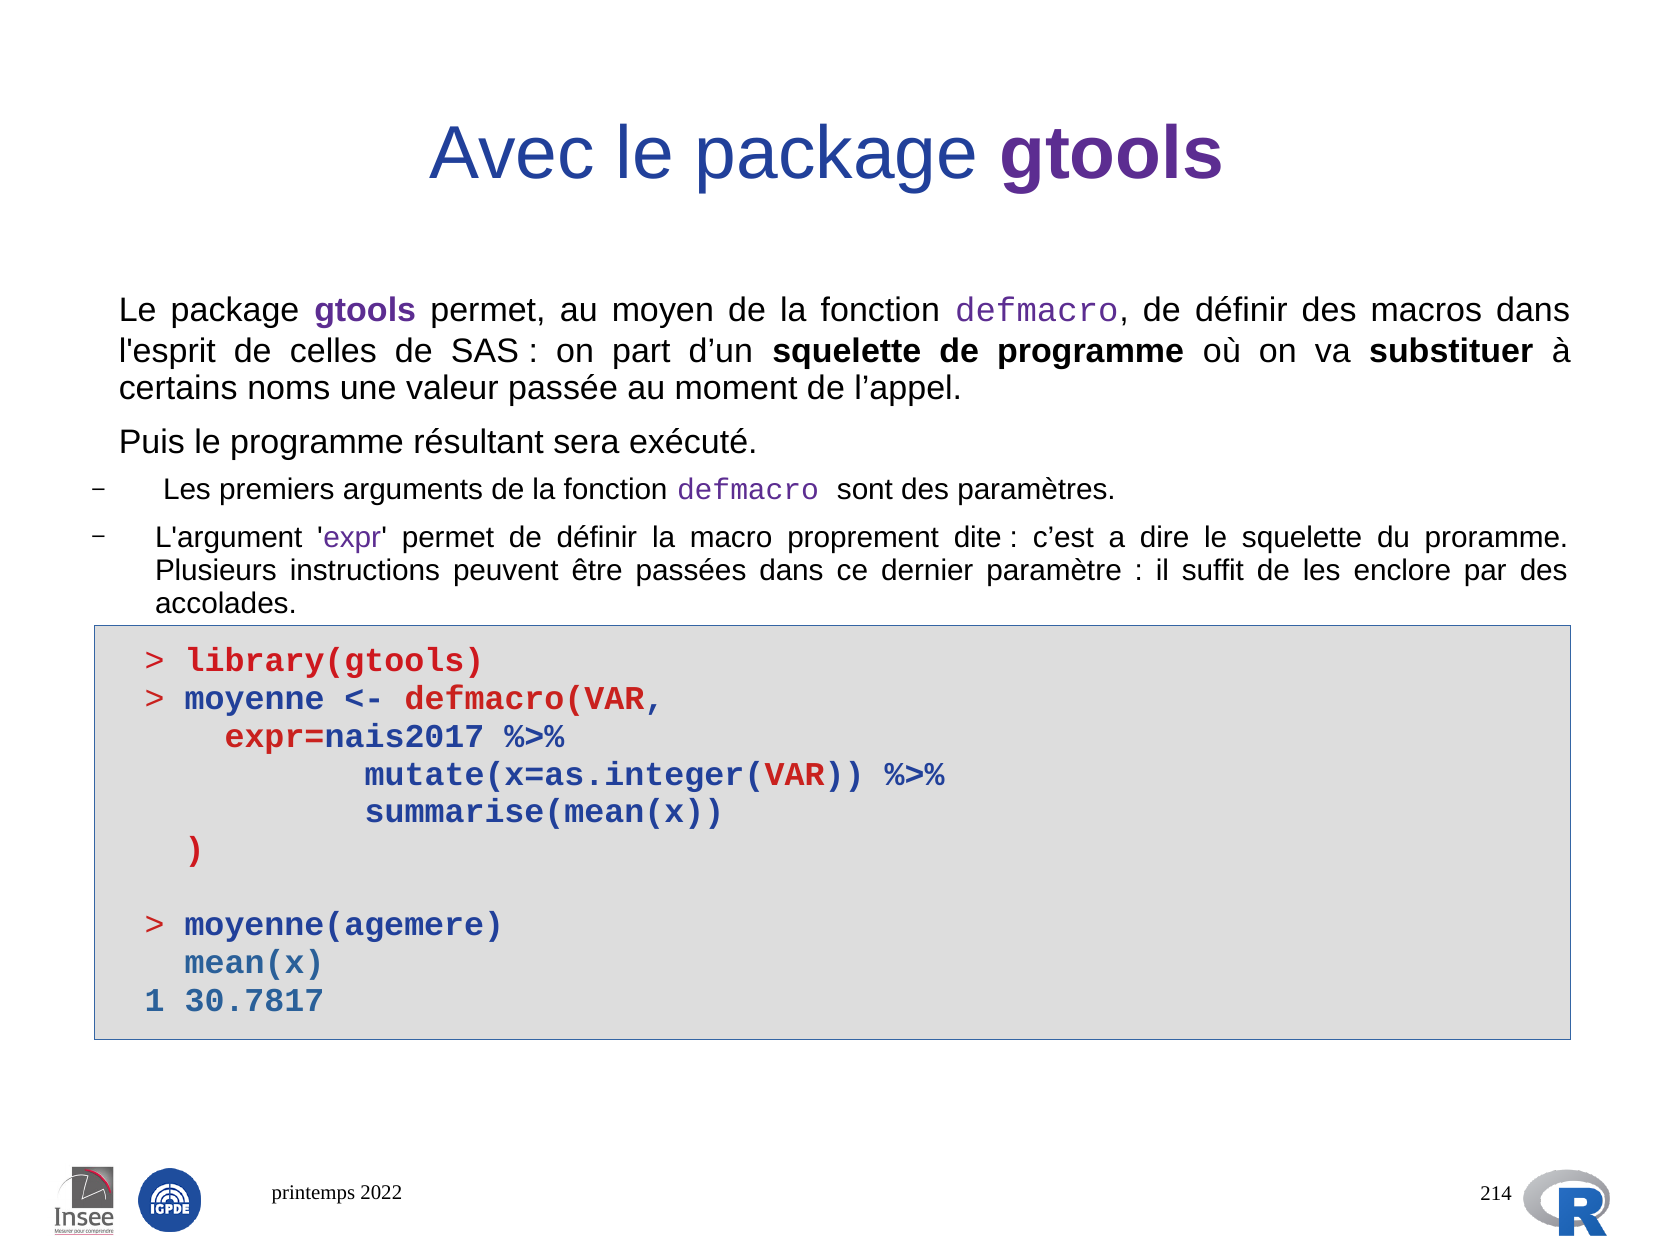

# Avec le package gtools
Le package gtools permet, au moyen de la fonction defmacro, de définir des macros dans l'esprit de celles de SAS : on part d’un squelette de programme où on va substituer à certains noms une valeur passée au moment de l’appel.
Puis le programme résultant sera exécuté.
 Les premiers arguments de la fonction defmacro sont des paramètres.
L'argument 'expr' permet de définir la macro proprement dite : c’est a dire le squelette du proramme. Plusieurs instructions peuvent être passées dans ce dernier paramètre : il suffit de les enclore par des accolades.
> library(gtools)
> moyenne <- defmacro(VAR,
 expr=nais2017 %>%
 mutate(x=as.integer(VAR)) %>%
 summarise(mean(x))
 )
> moyenne(agemere)
 mean(x)
1 30.7817
printemps 2022
214